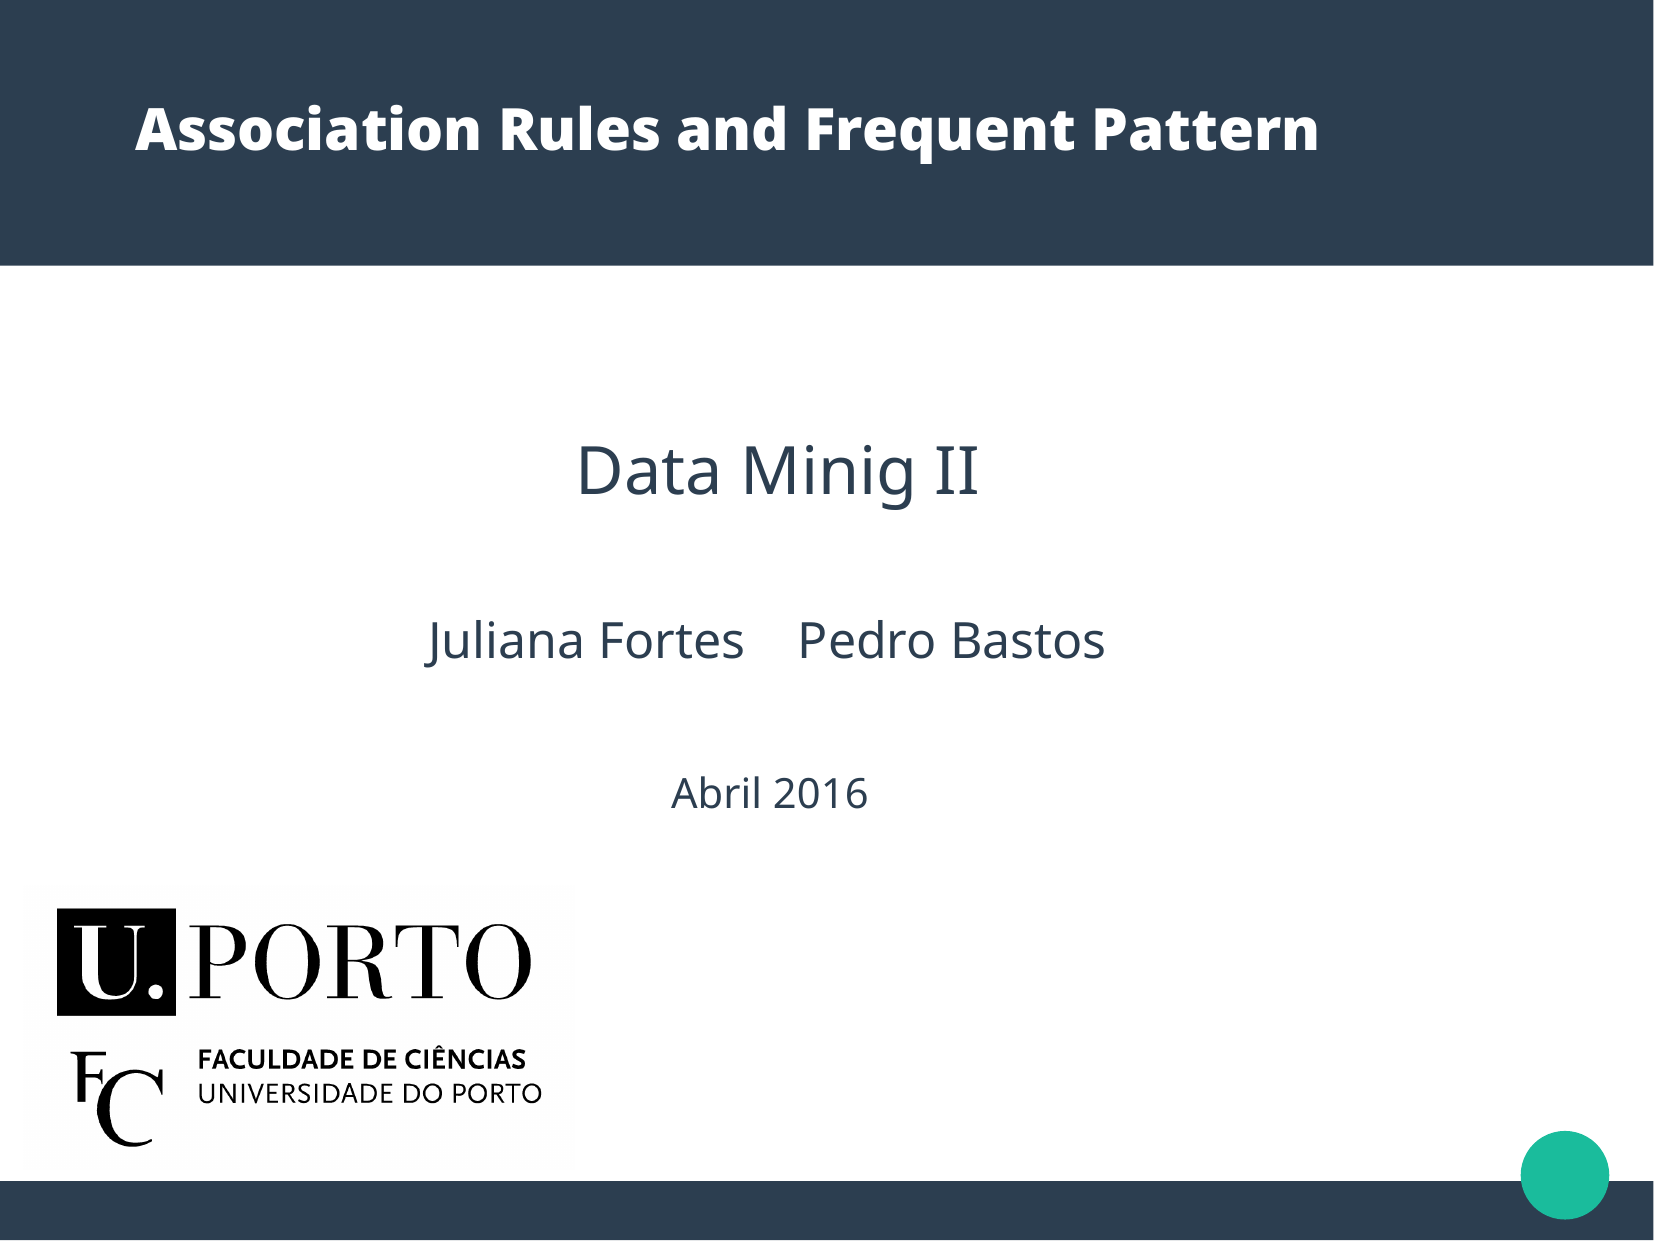

# Association Rules and Frequent Pattern
							Data Minig II
					Juliana Fortes Pedro Bastos
								 Abril 2016